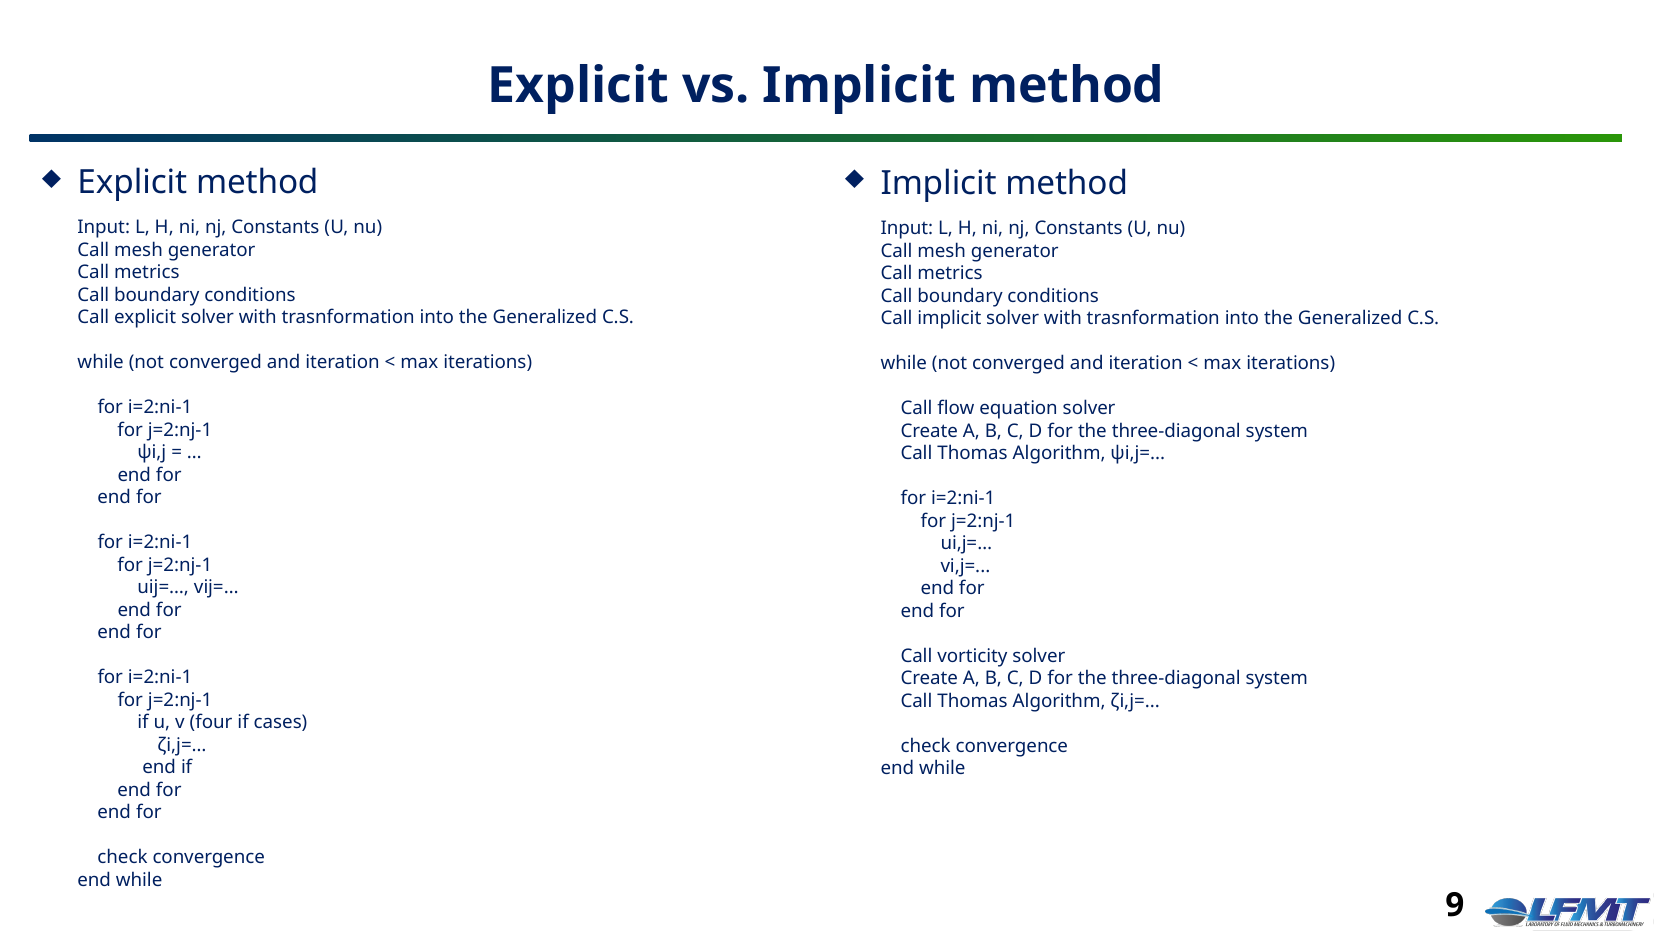

# Explicit vs. Implicit method
Explicit method
Input: L, H, ni, nj, Constants (U, nu)
Call mesh generator
Call metrics
Call boundary conditions
Call explicit solver with trasnformation into the Generalized C.S.
while (not converged and iteration < max iterations)
 for i=2:ni-1
 for j=2:nj-1
 ψi,j = …
 end for
 end for
 for i=2:ni-1
 for j=2:nj-1
 uij=…, vij=…
 end for
 end for
 for i=2:ni-1
 for j=2:nj-1
 if u, v (four if cases)
 ζi,j=…
 end if
 end for
 end for
 check convergence
end while
Implicit method
Input: L, H, ni, nj, Constants (U, nu)
Call mesh generator
Call metrics
Call boundary conditions
Call implicit solver with trasnformation into the Generalized C.S.
while (not converged and iteration < max iterations)
 Call flow equation solver
 Create A, B, C, D for the three-diagonal system
 Call Thomas Algorithm, ψi,j=...
 for i=2:ni-1
 for j=2:nj-1
 ui,j=…
 vi,j=...
 end for
 end for
 Call vorticity solver
 Create A, B, C, D for the three-diagonal system
 Call Thomas Algorithm, ζi,j=...
 check convergence
end while